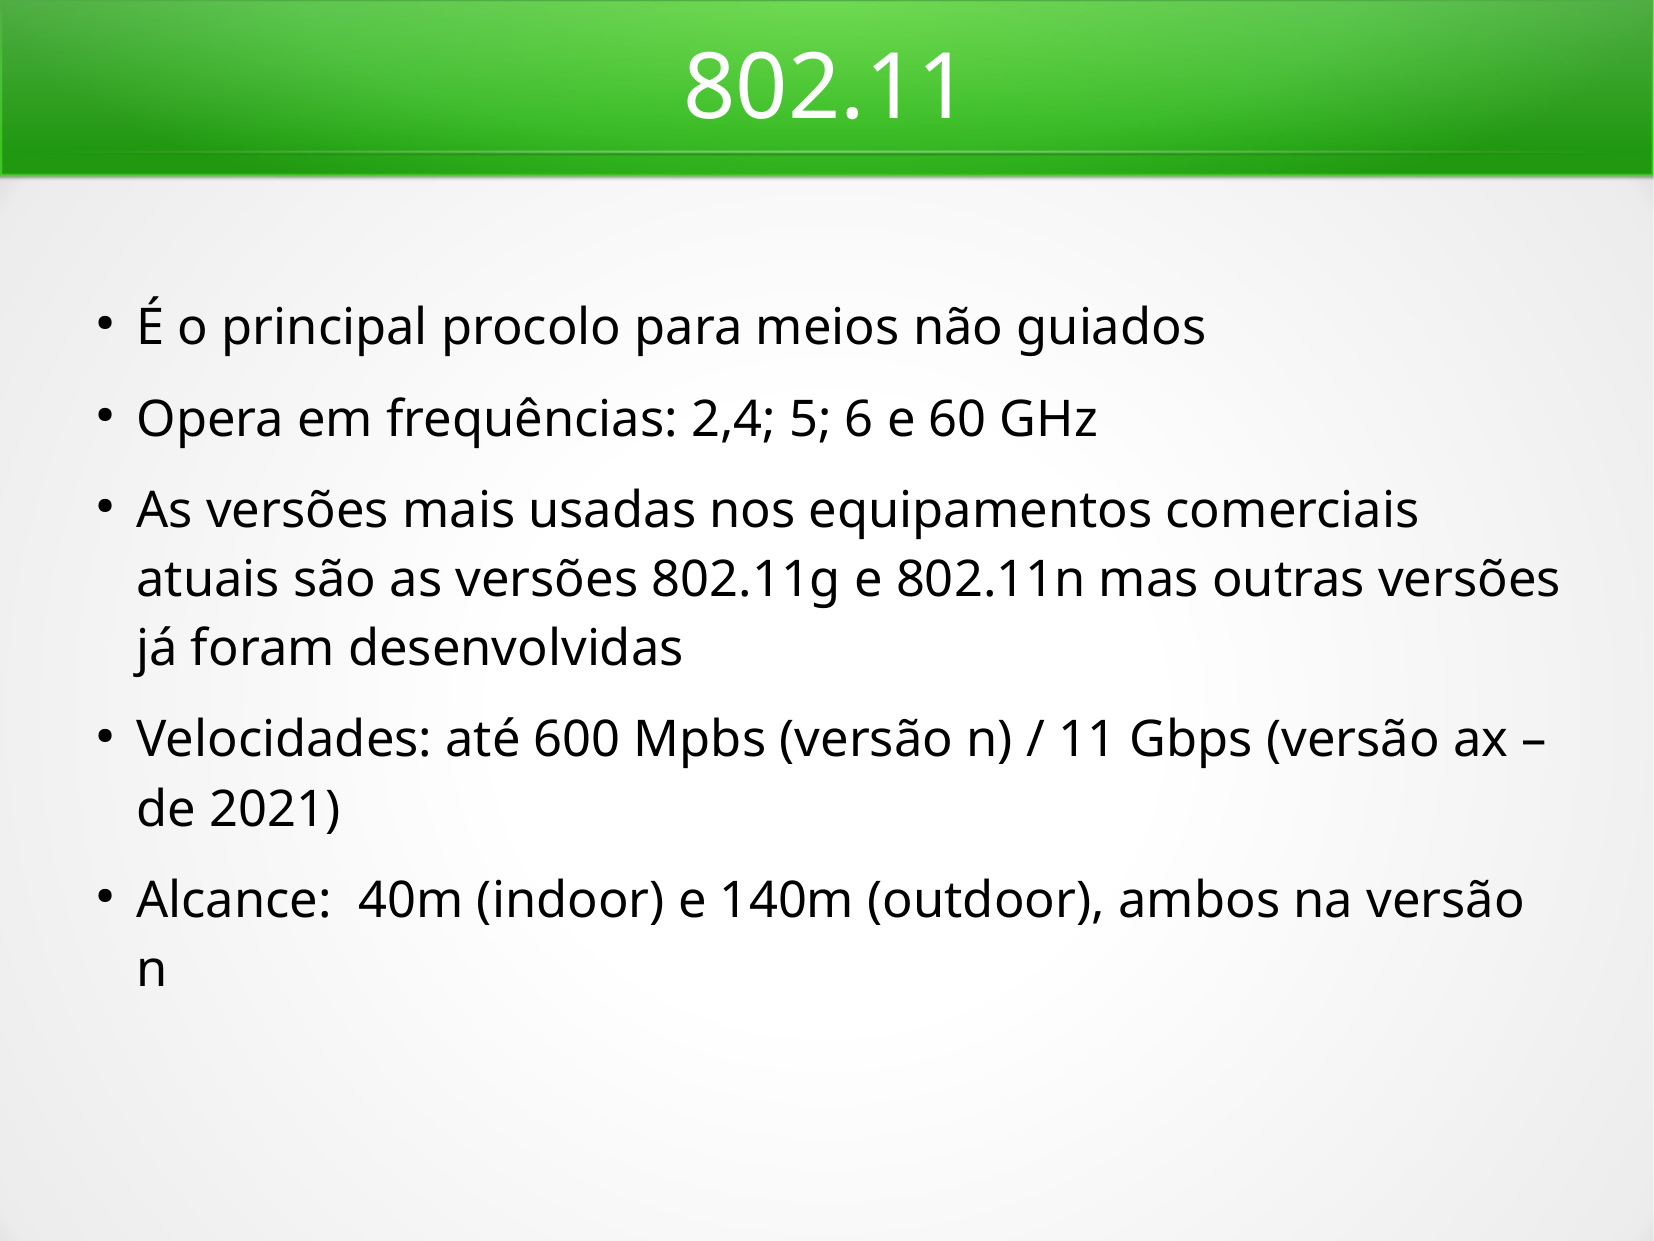

# 802.11
É o principal procolo para meios não guiados
Opera em frequências: 2,4; 5; 6 e 60 GHz
As versões mais usadas nos equipamentos comerciais atuais são as versões 802.11g e 802.11n mas outras versões já foram desenvolvidas
Velocidades: até 600 Mpbs (versão n) / 11 Gbps (versão ax – de 2021)
Alcance: 40m (indoor) e 140m (outdoor), ambos na versão n